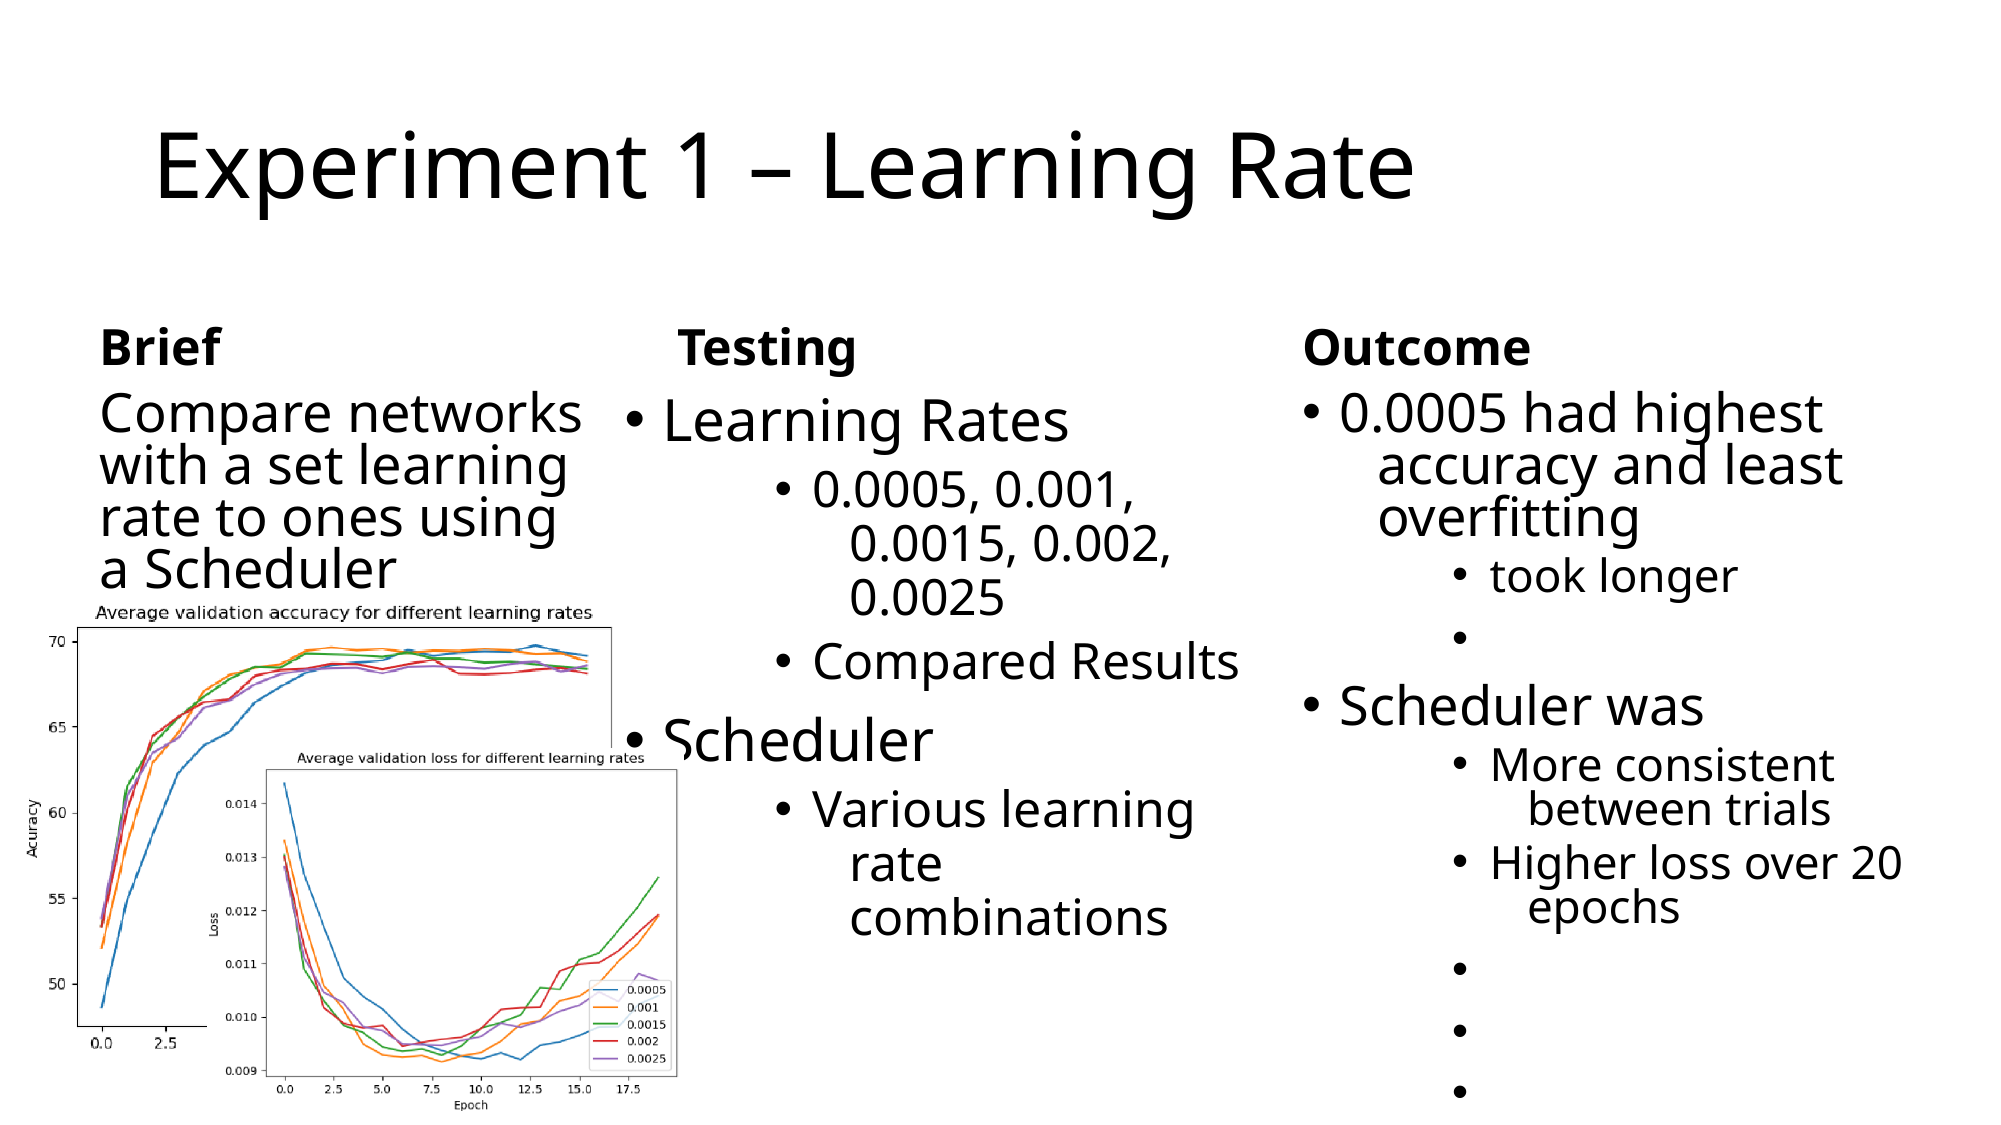

# Experiment 1 – Learning Rate
Brief
Testing
Outcome
Compare networks with a set learning rate to ones using a Scheduler
Learning Rates
0.0005, 0.001, 0.0015, 0.002, 0.0025
Compared Results
Scheduler
Various learning rate combinations
0.0005 had highest accuracy and least overfitting
took longer
Scheduler was
More consistent between trials
Higher loss over 20 epochs